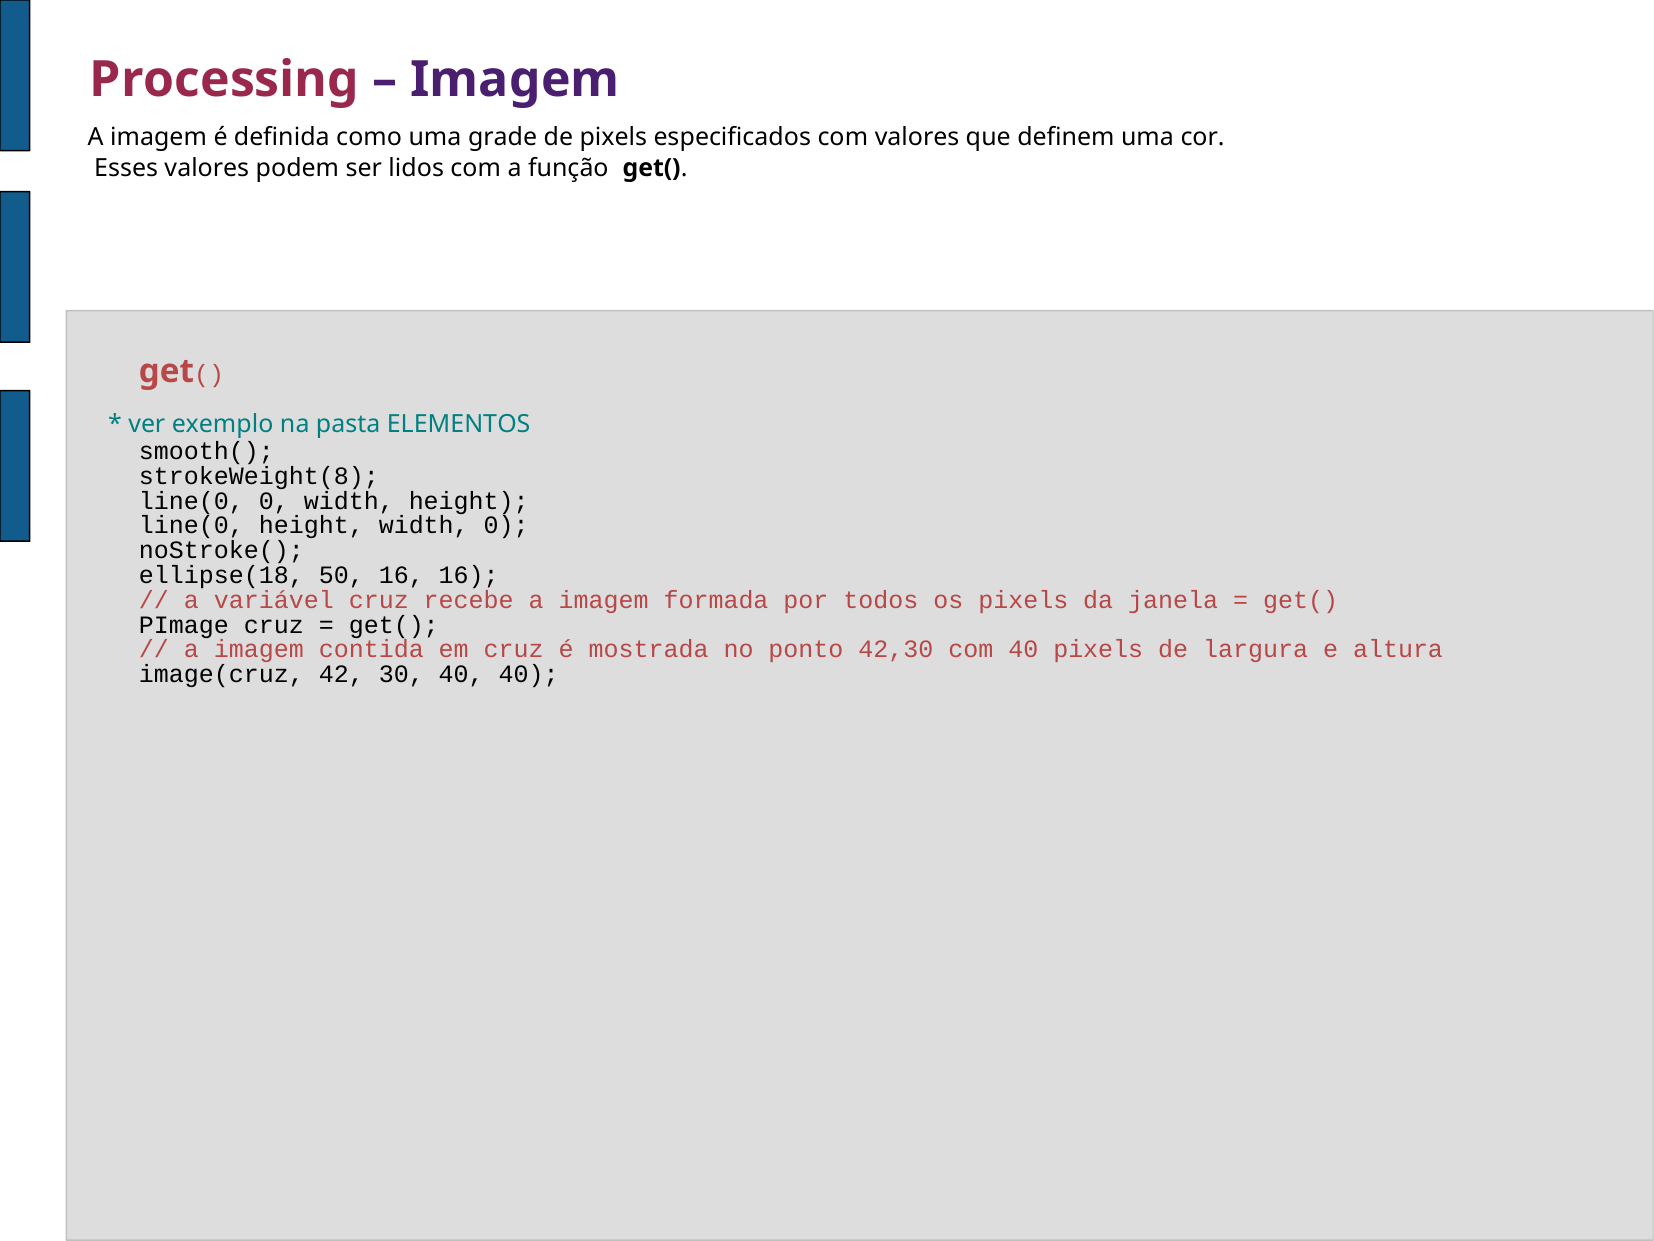

Processing – Imagem
A imagem é definida como uma grade de pixels especificados com valores que definem uma cor.
 Esses valores podem ser lidos com a função get().
get()
smooth();
strokeWeight(8);
line(0, 0, width, height);
line(0, height, width, 0);
noStroke();
ellipse(18, 50, 16, 16);
// a variável cruz recebe a imagem formada por todos os pixels da janela = get()
PImage cruz = get();
// a imagem contida em cruz é mostrada no ponto 42,30 com 40 pixels de largura e altura
image(cruz, 42, 30, 40, 40);
* ver exemplo na pasta ELEMENTOS